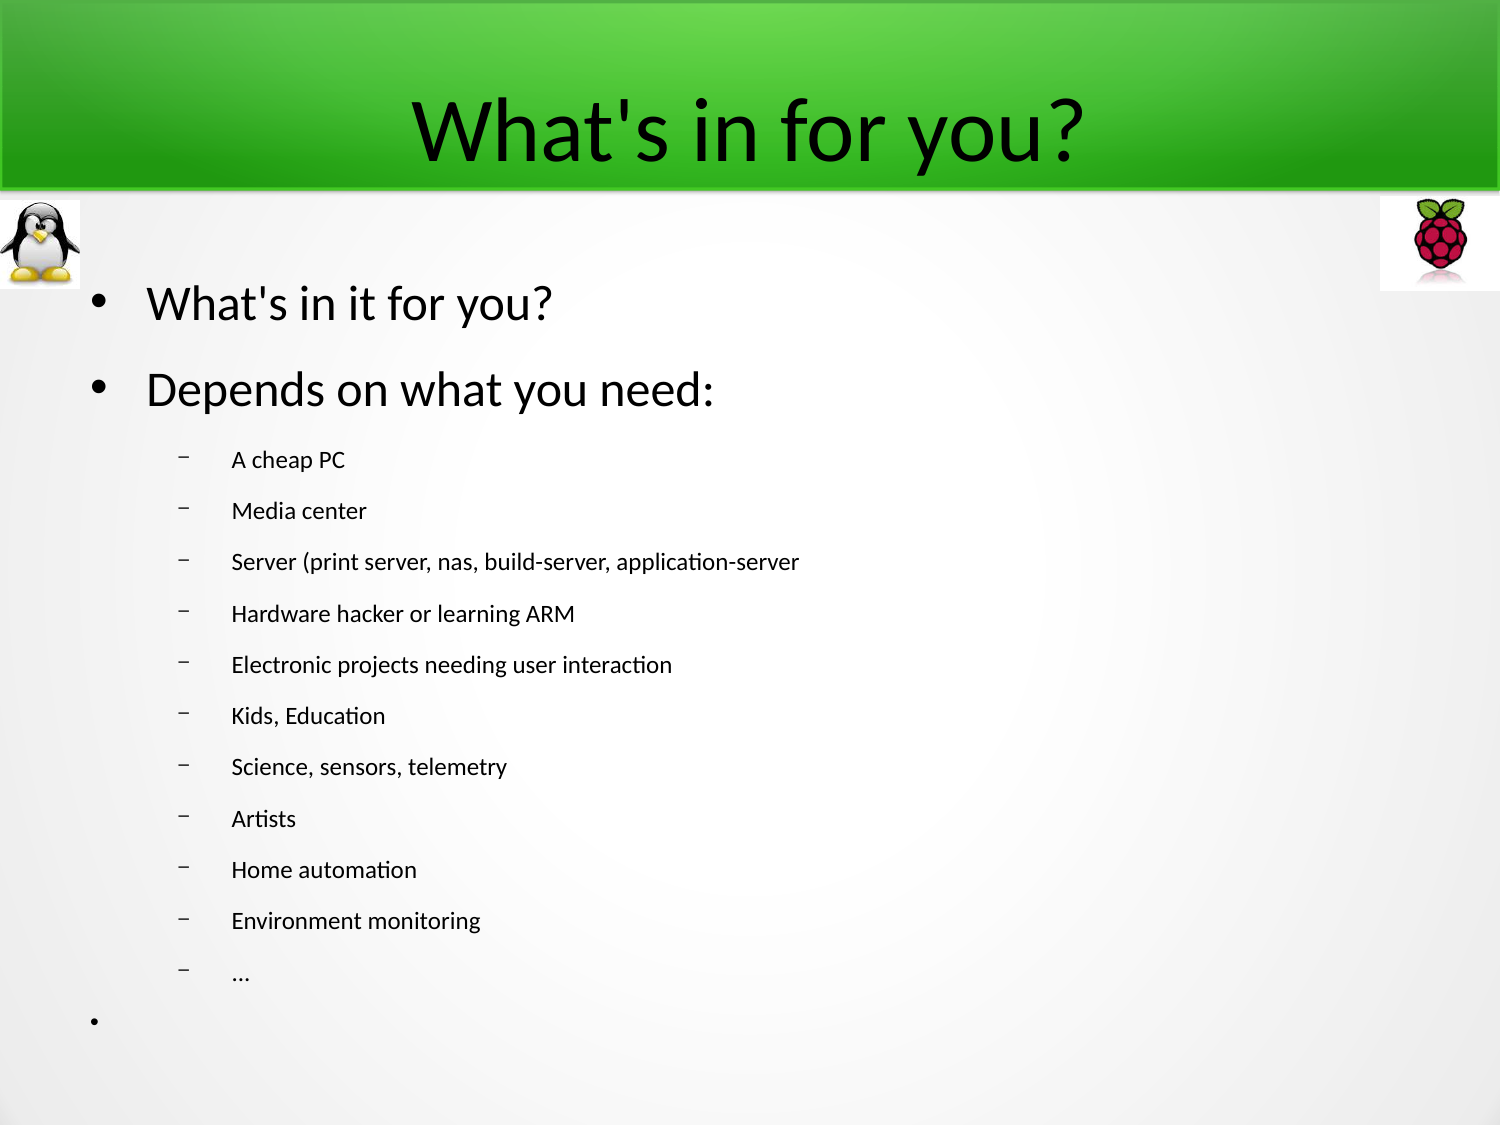

# What's in for you?
What's in it for you?
Depends on what you need:
A cheap PC
Media center
Server (print server, nas, build-server, application-server
Hardware hacker or learning ARM
Electronic projects needing user interaction
Kids, Education
Science, sensors, telemetry
Artists
Home automation
Environment monitoring
...